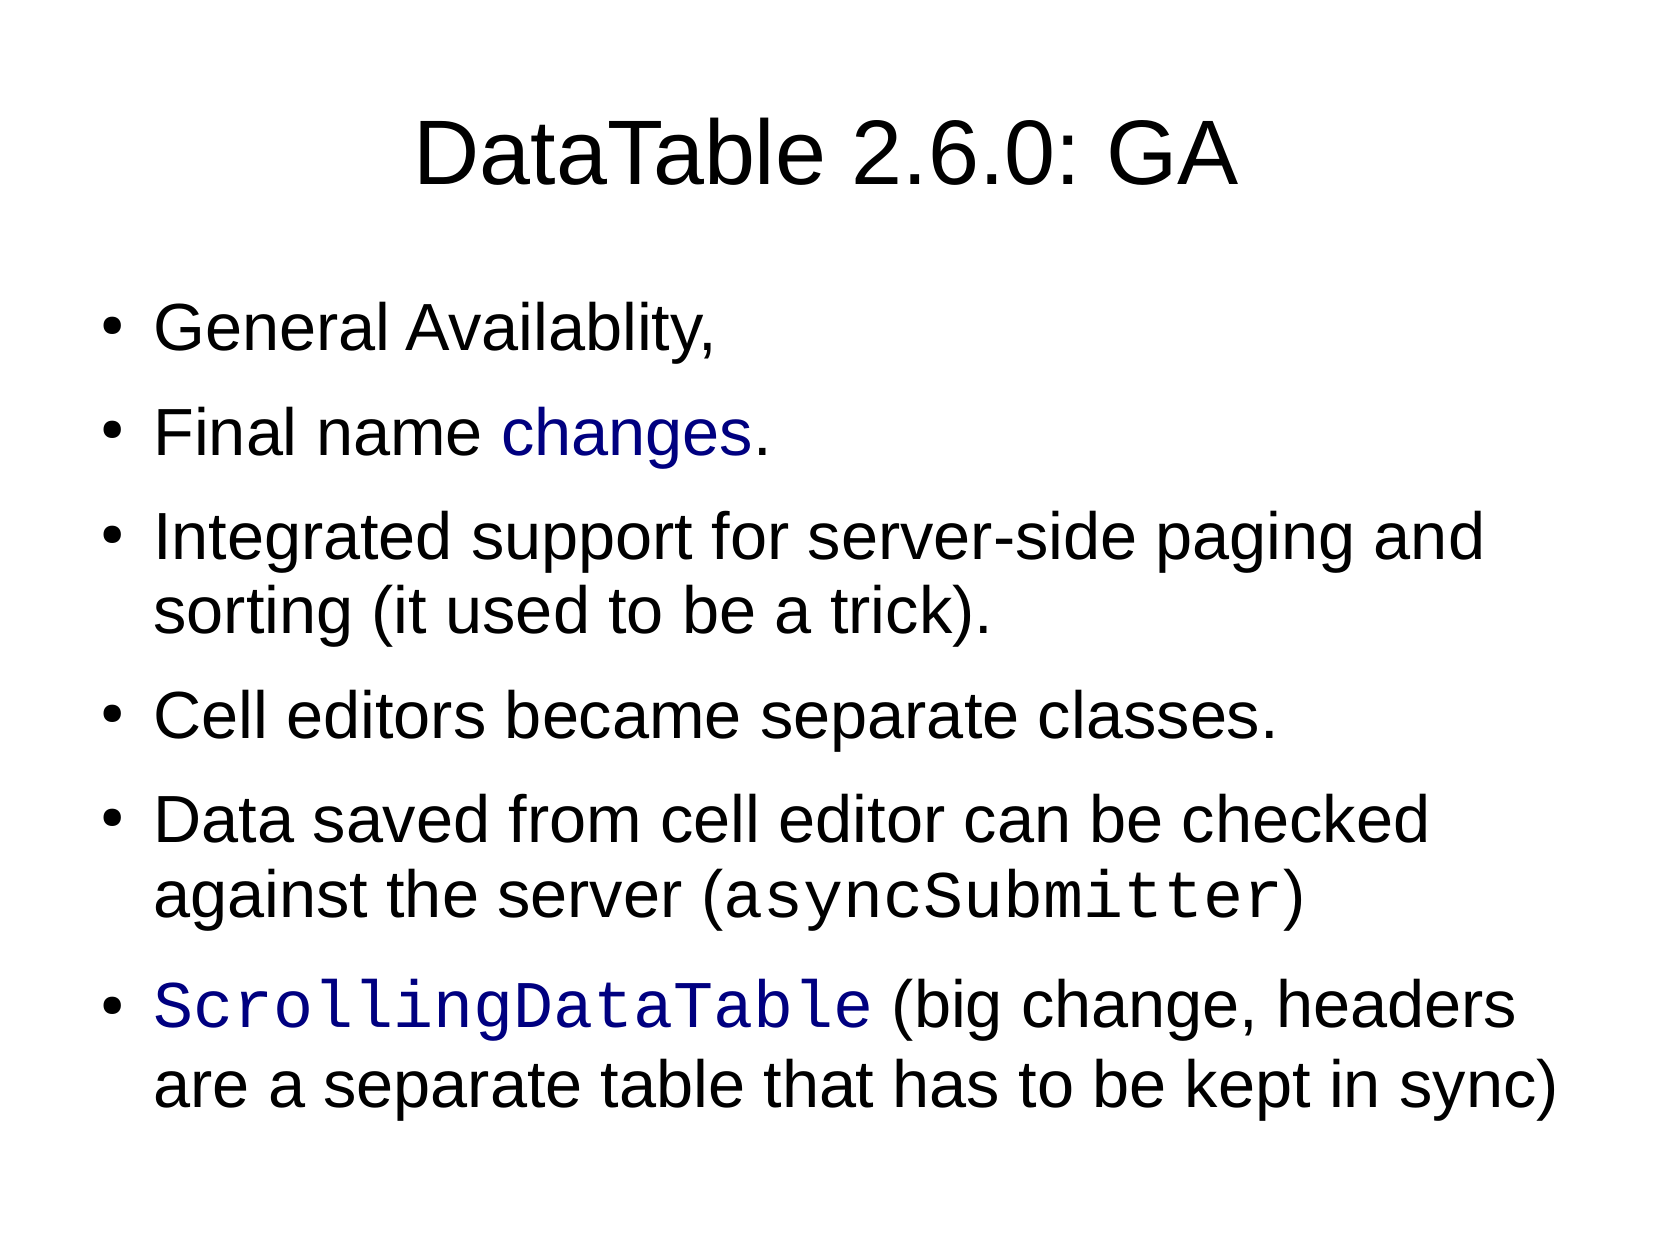

# DataTable 2.6.0: GA
General Availablity,
Final name changes.
Integrated support for server-side paging and sorting (it used to be a trick).
Cell editors became separate classes.
Data saved from cell editor can be checked against the server (asyncSubmitter)
ScrollingDataTable (big change, headers are a separate table that has to be kept in sync)